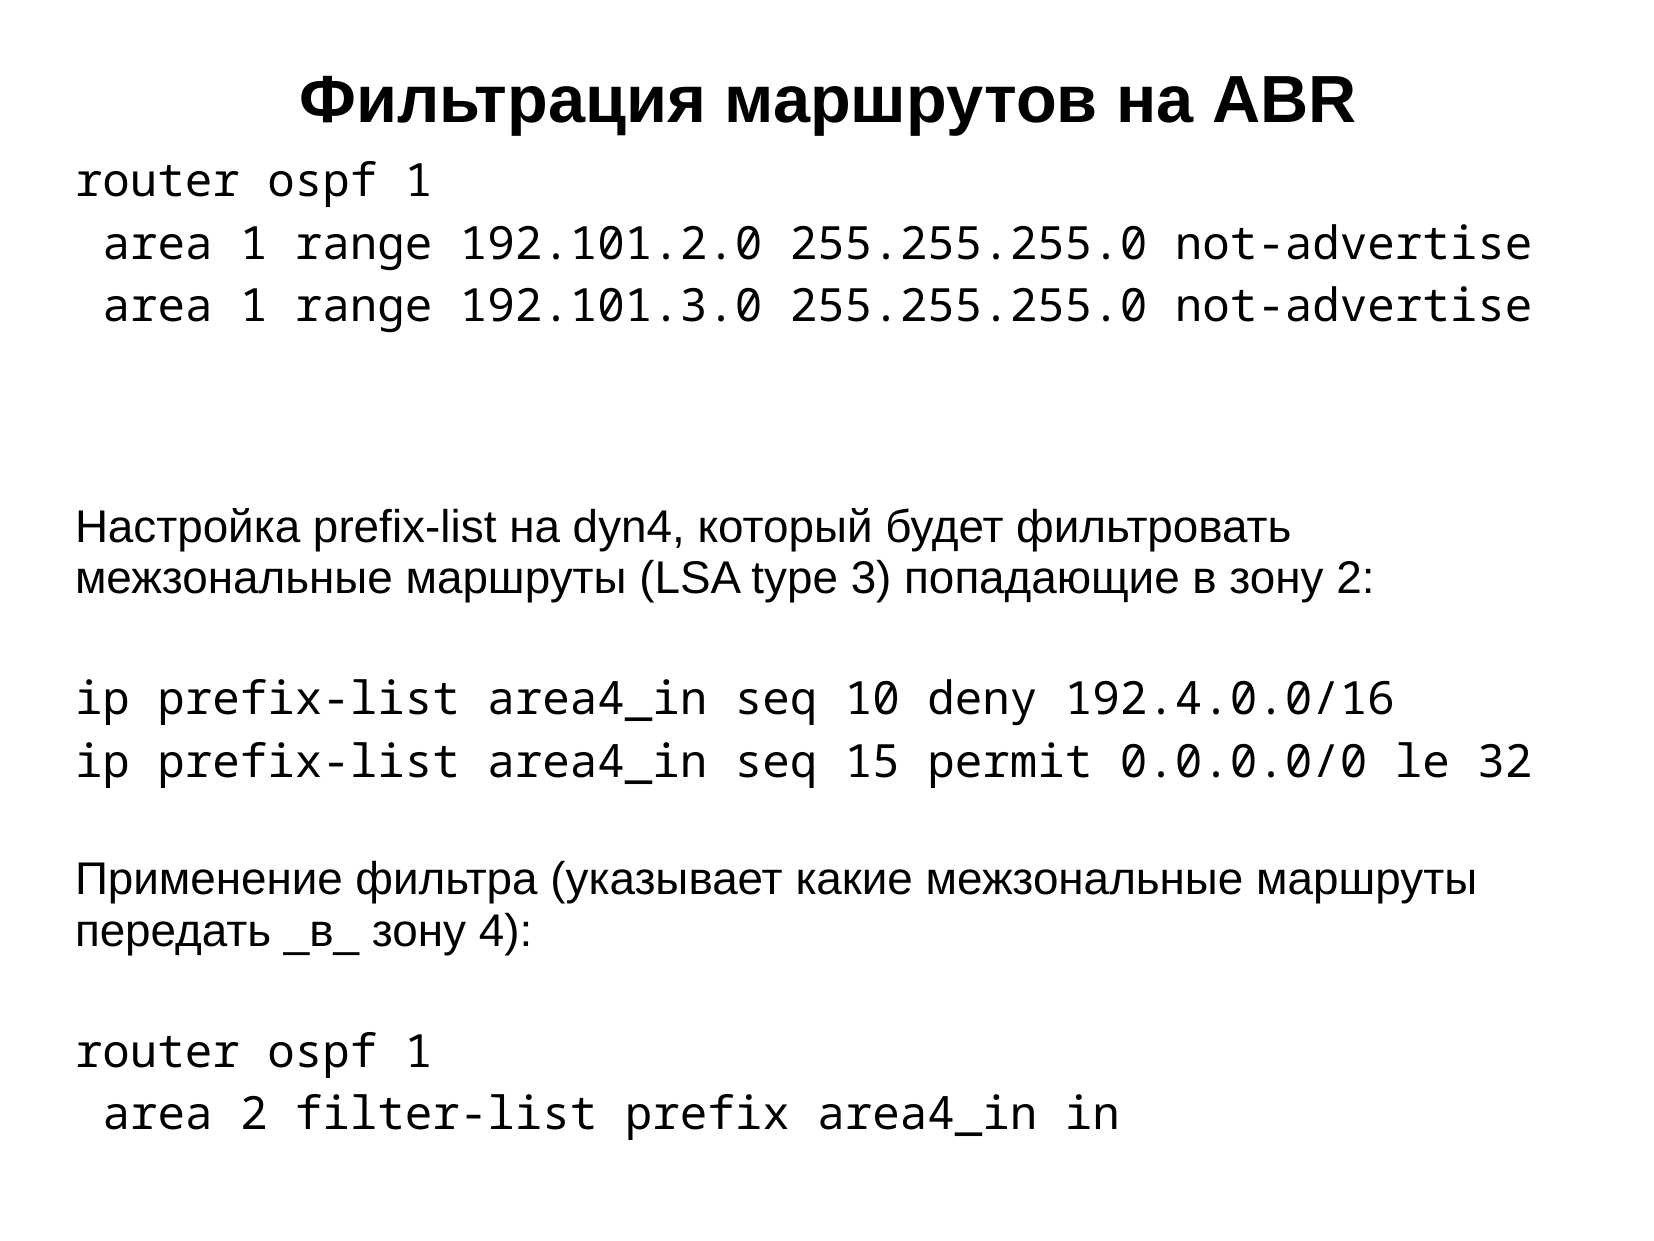

Фильтрация маршрутов на ABR
# router ospf 1
 area 1 range 192.101.2.0 255.255.255.0 not-advertise
 area 1 range 192.101.3.0 255.255.255.0 not-advertise
Настройка prefix-list на dyn4, который будет фильтровать межзональные маршруты (LSA type 3) попадающие в зону 2:
ip prefix-list area4_in seq 10 deny 192.4.0.0/16
ip prefix-list area4_in seq 15 permit 0.0.0.0/0 le 32
Применение фильтра (указывает какие межзональные маршруты передать _в_ зону 4):
router ospf 1
 area 2 filter-list prefix area4_in in